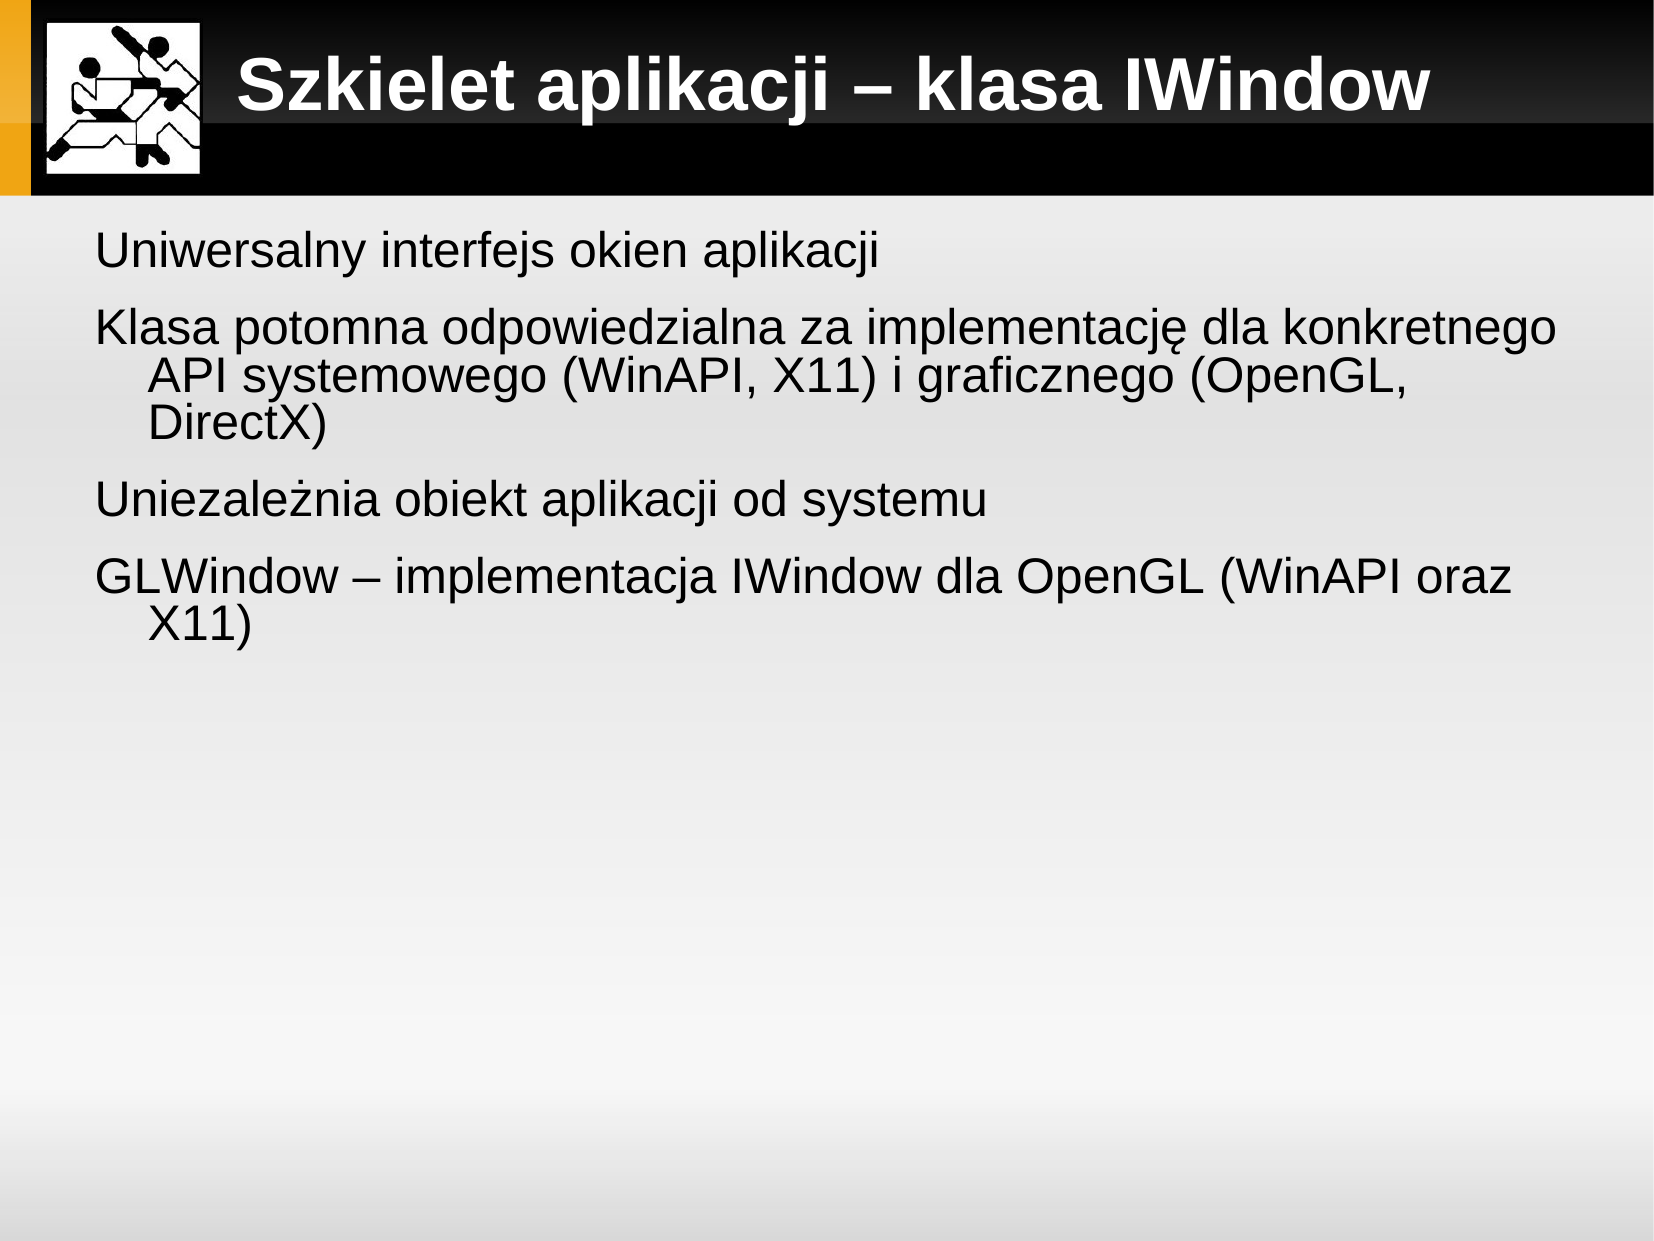

# Szkielet aplikacji – klasa IWindow
Uniwersalny interfejs okien aplikacji
Klasa potomna odpowiedzialna za implementację dla konkretnego API systemowego (WinAPI, X11) i graficznego (OpenGL, DirectX)
Uniezależnia obiekt aplikacji od systemu
GLWindow – implementacja IWindow dla OpenGL (WinAPI oraz X11)